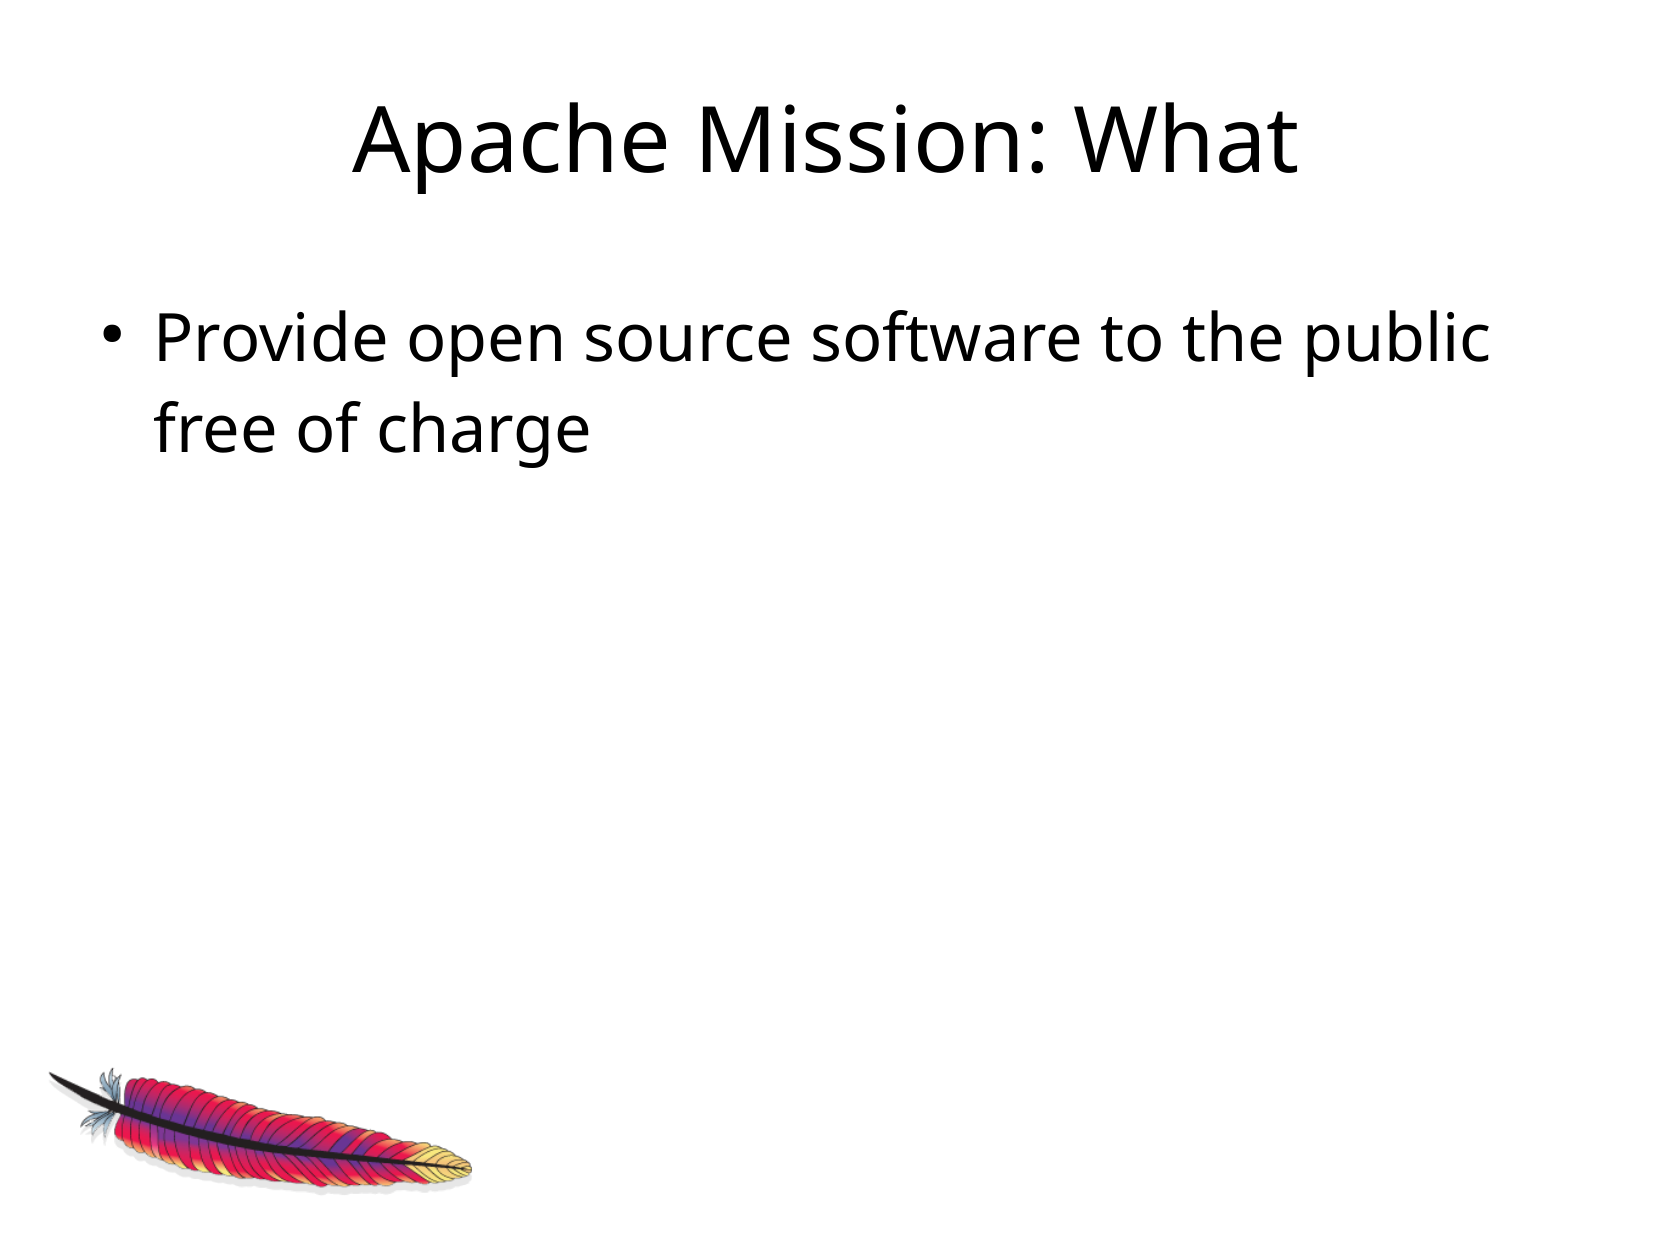

# Apache Mission: What
Provide open source software to the public free of charge